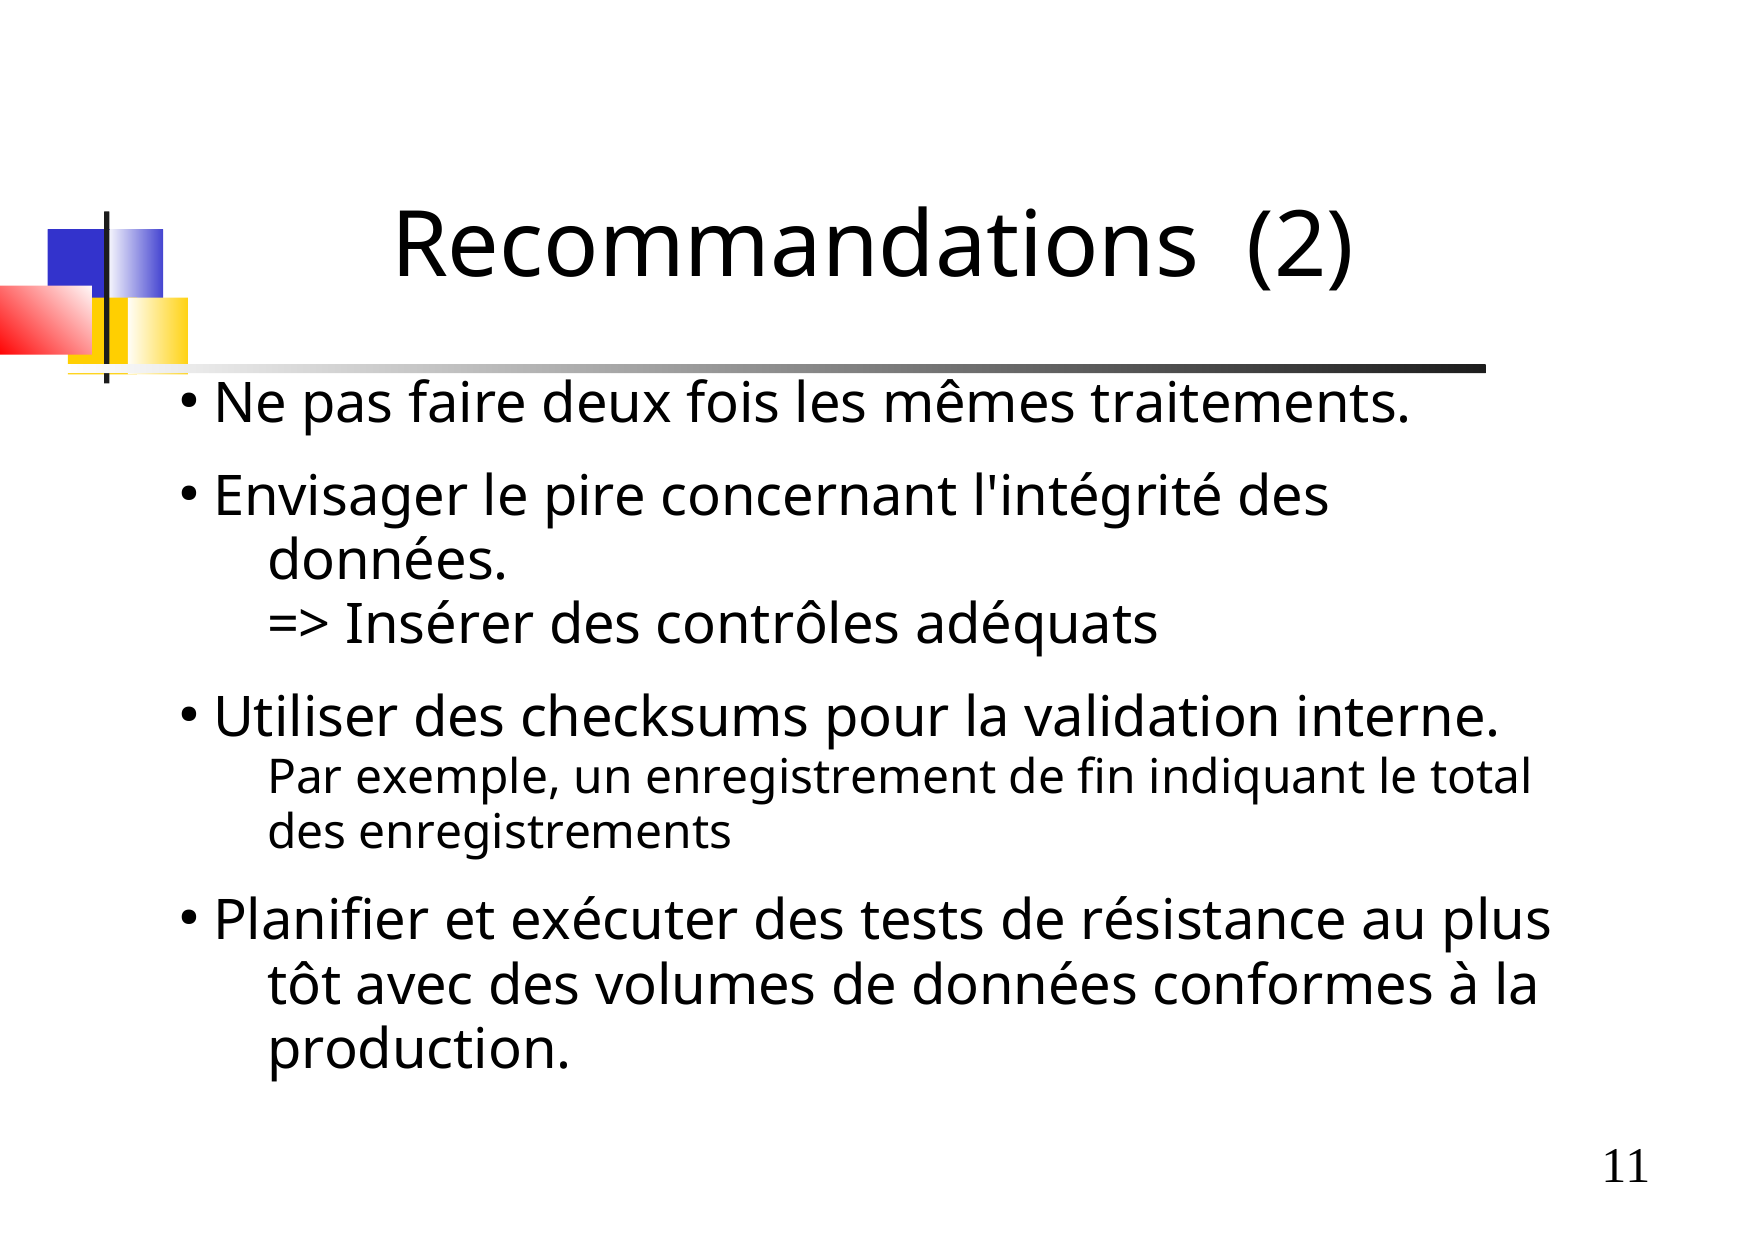

# Recommandations (2)
Ne pas faire deux fois les mêmes traitements.
Envisager le pire concernant l'intégrité des données.
=> Insérer des contrôles adéquats
Utiliser des checksums pour la validation interne.
Par exemple, un enregistrement de fin indiquant le total des enregistrements
Planifier et exécuter des tests de résistance au plus tôt avec des volumes de données conformes à la production.